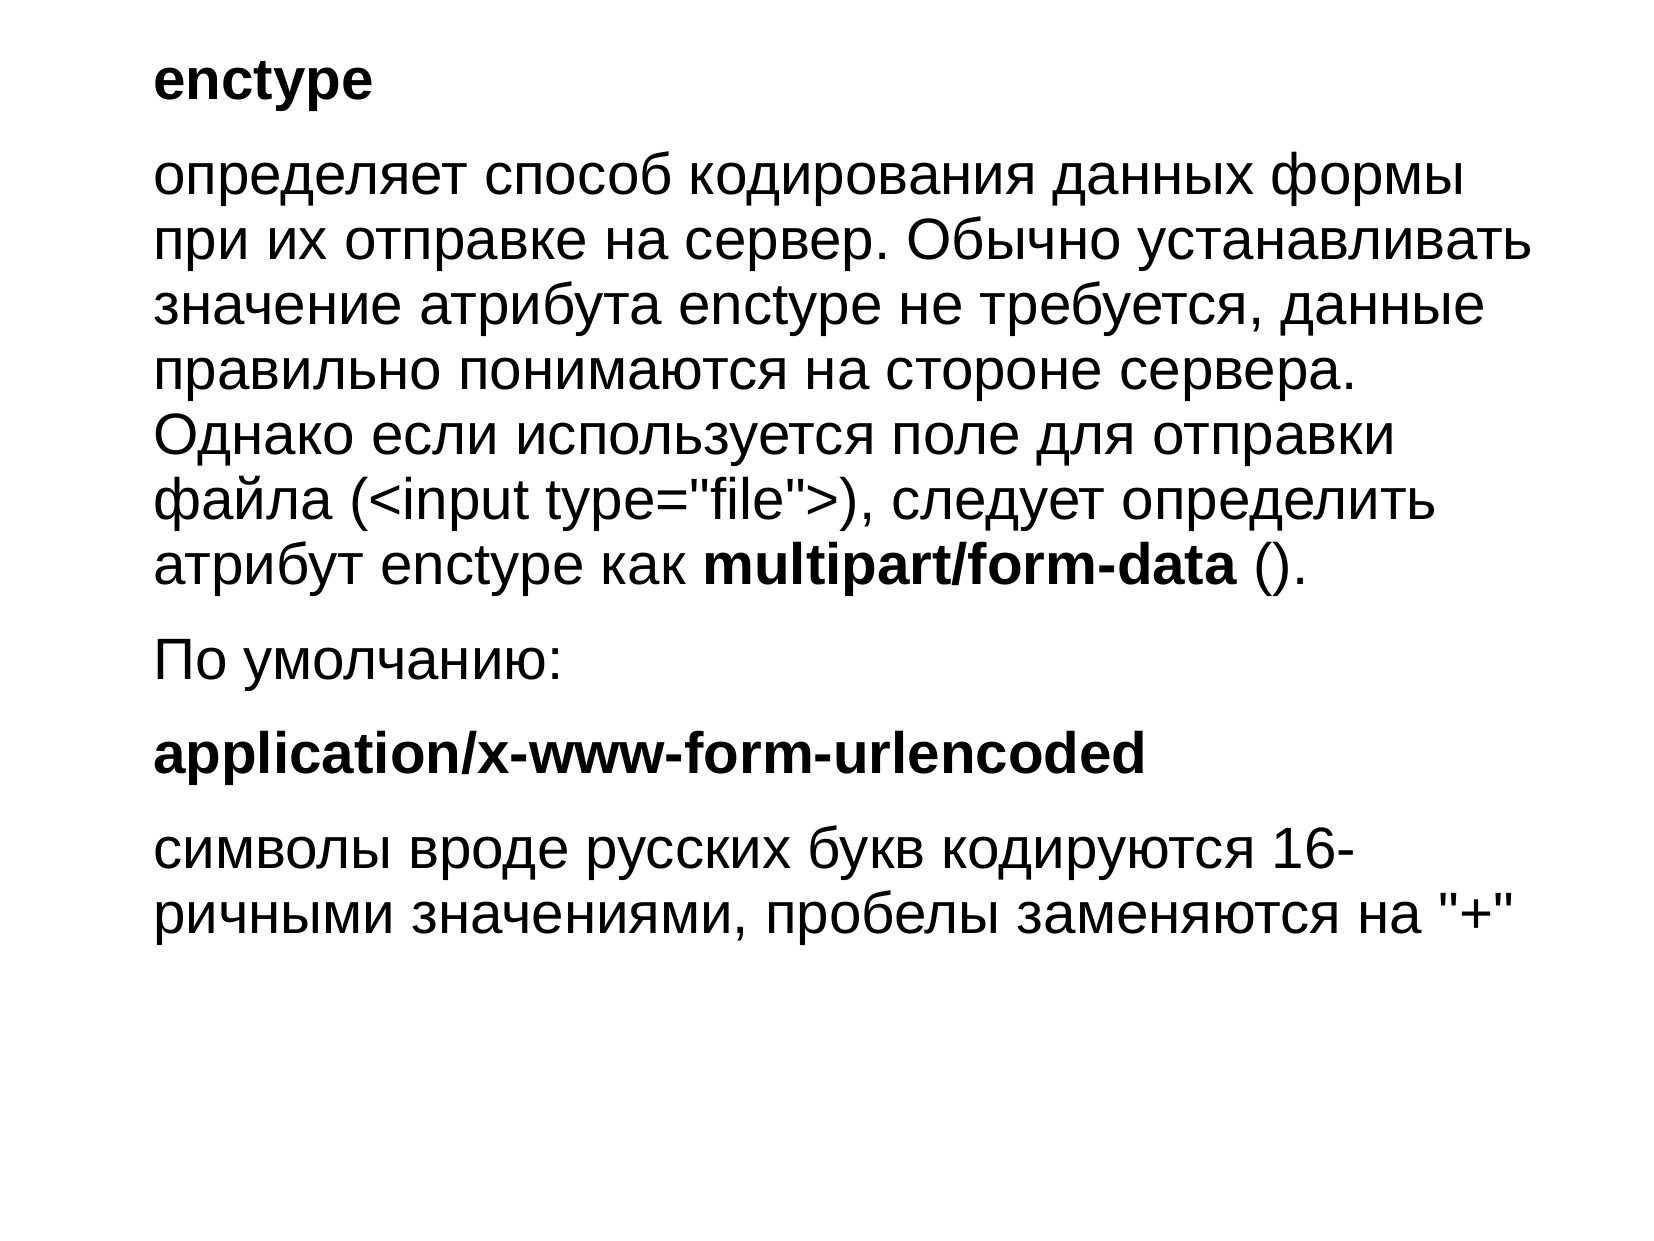

# enctype
определяет способ кодирования данных формы при их отправке на сервер. Обычно устанавливать значение атрибута enctype не требуется, данные правильно понимаются на стороне сервера. Однако если используется поле для отправки файла (<input type="file">), следует определить атрибут enctype как multipart/form-data ().
По умолчанию:
application/x-www-form-urlencoded
символы вроде русских букв кодируются 16-ричными значениями, пробелы заменяются на "+"